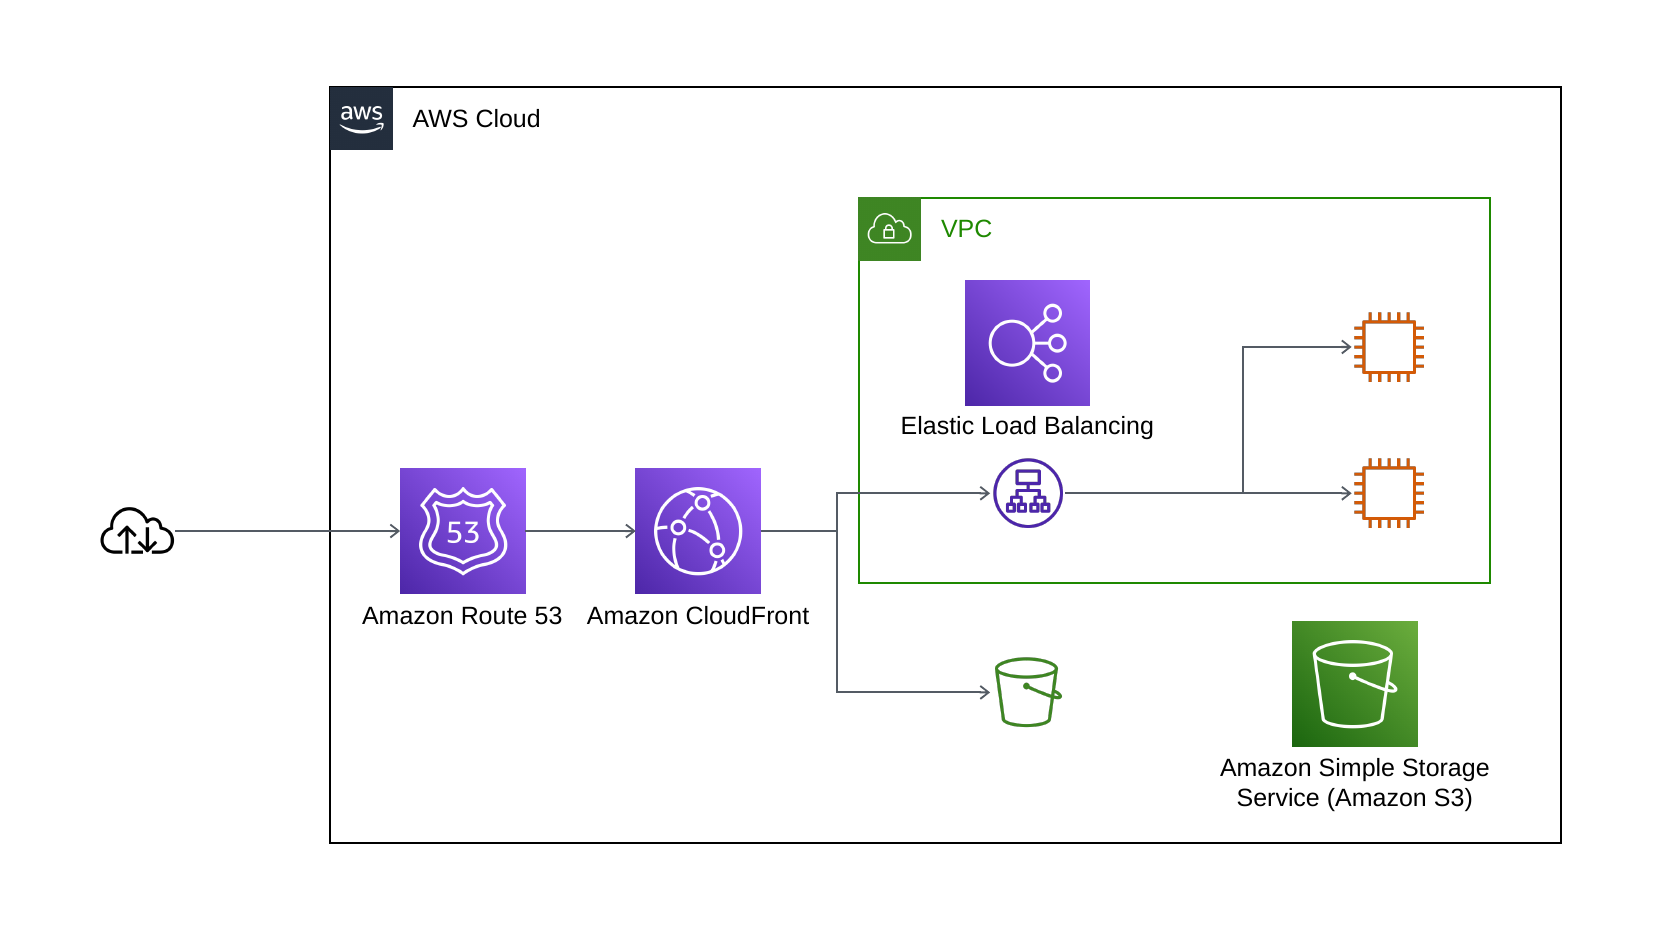

AWS Cloud
VPC
Elastic Load Balancing
Amazon Route 53
Amazon CloudFront
Amazon Simple Storage Service (Amazon S3)